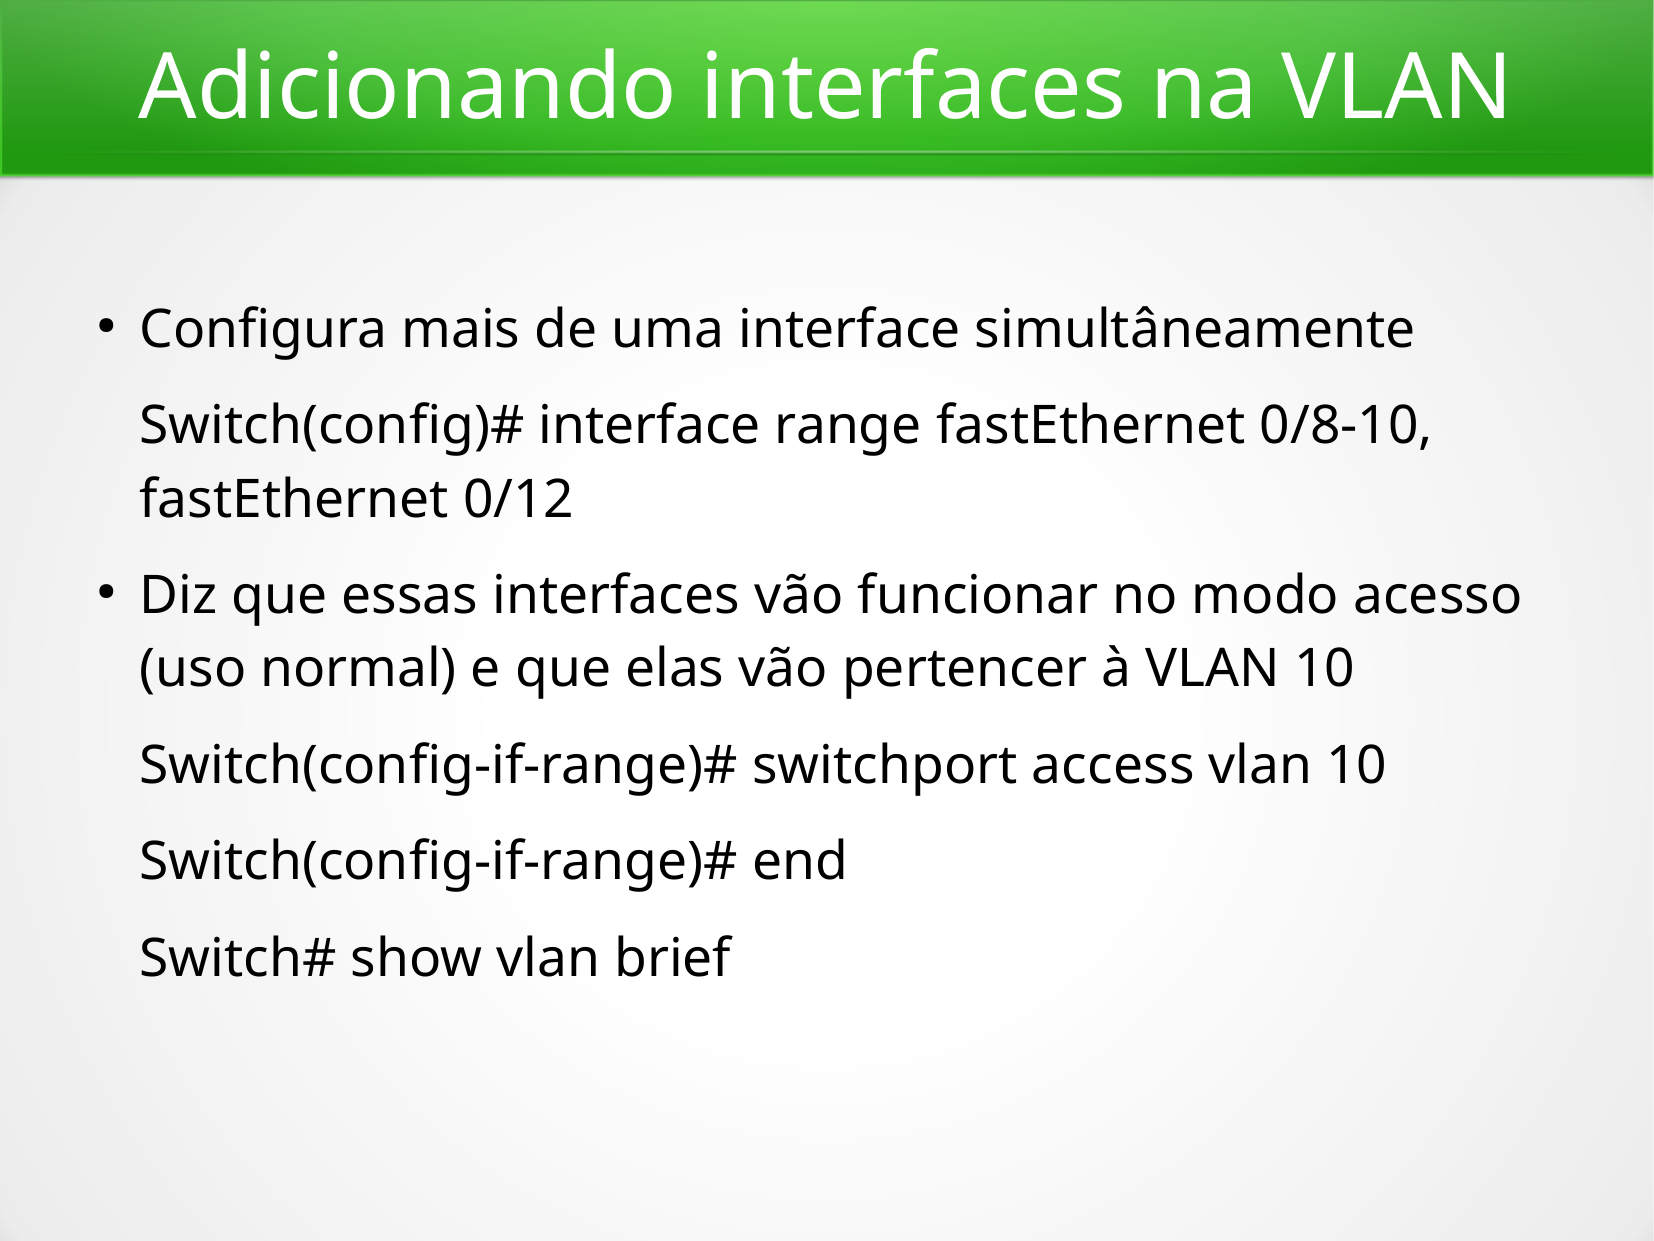

# Adicionando interfaces na VLAN
Configura mais de uma interface simultâneamente
Switch(config)# interface range fastEthernet 0/8-10, fastEthernet 0/12
Diz que essas interfaces vão funcionar no modo acesso (uso normal) e que elas vão pertencer à VLAN 10
Switch(config-if-range)# switchport access vlan 10
Switch(config-if-range)# end
Switch# show vlan brief